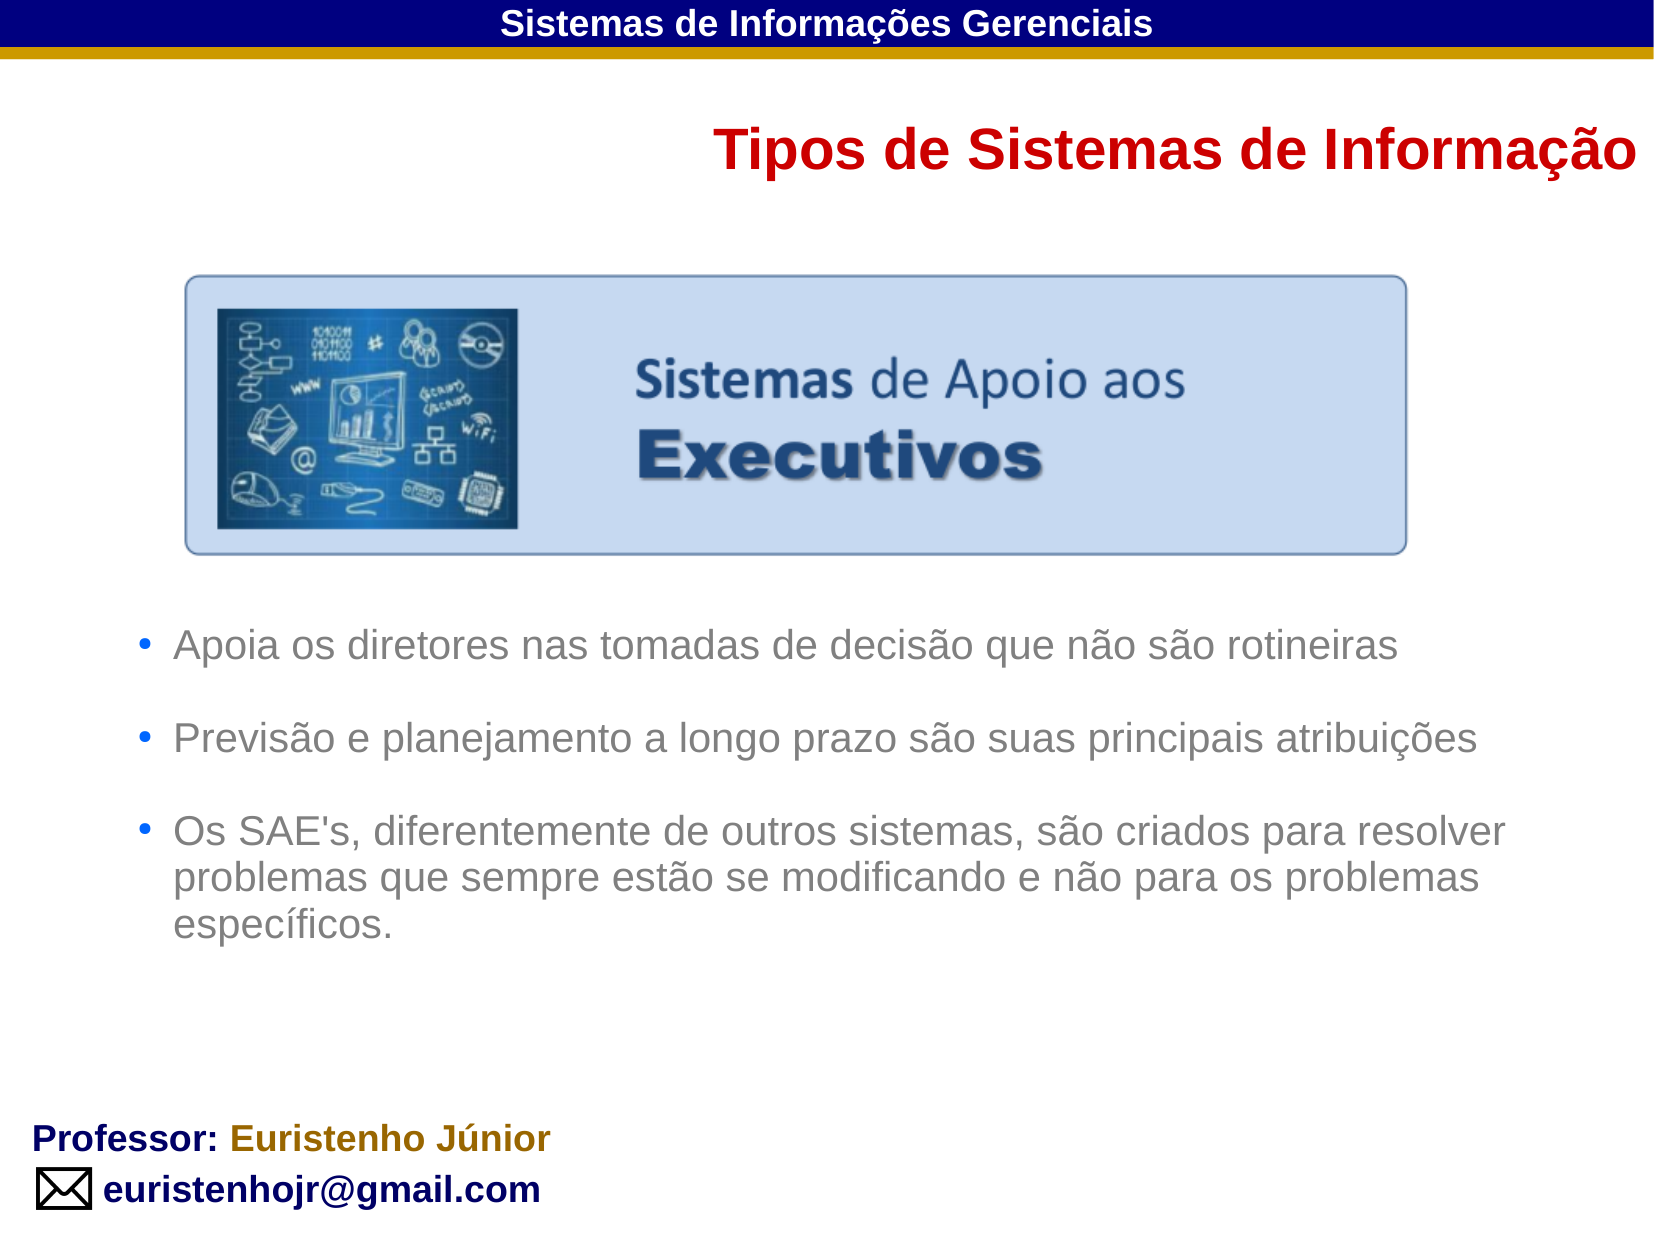

Empreendedorismo
Sistemas de Informações Gerenciais
Tipos de Sistemas de Informação
Apoia os diretores nas tomadas de decisão que não são rotineiras
Previsão e planejamento a longo prazo são suas principais atribuições
Os SAE's, diferentemente de outros sistemas, são criados para resolver problemas que sempre estão se modificando e não para os problemas específicos.
Professor: Euristenho Júnior
euristenhojr@gmail.com